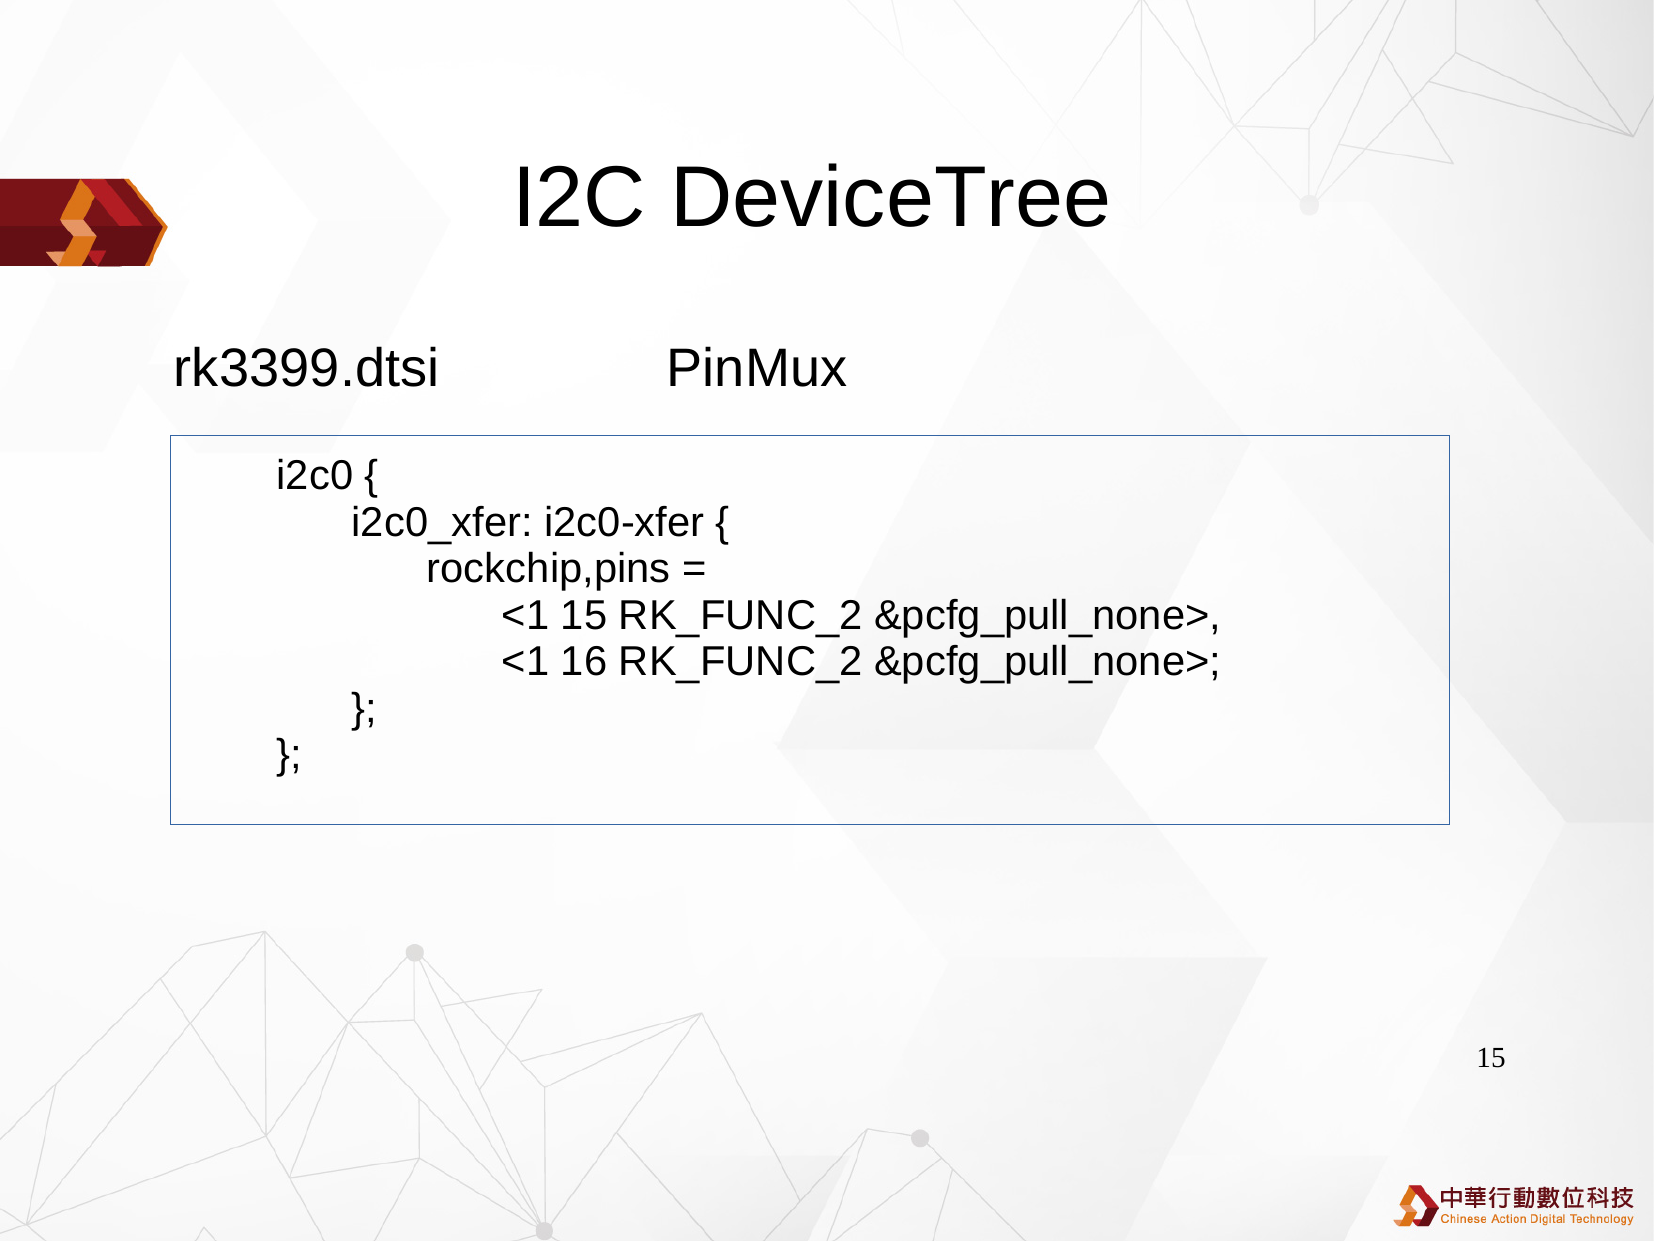

# I2C DeviceTree
rk3399.dtsi
PinMux
		i2c0 {
			i2c0_xfer: i2c0-xfer {
				rockchip,pins =
					<1 15 RK_FUNC_2 &pcfg_pull_none>,
					<1 16 RK_FUNC_2 &pcfg_pull_none>;
			};
		};
15